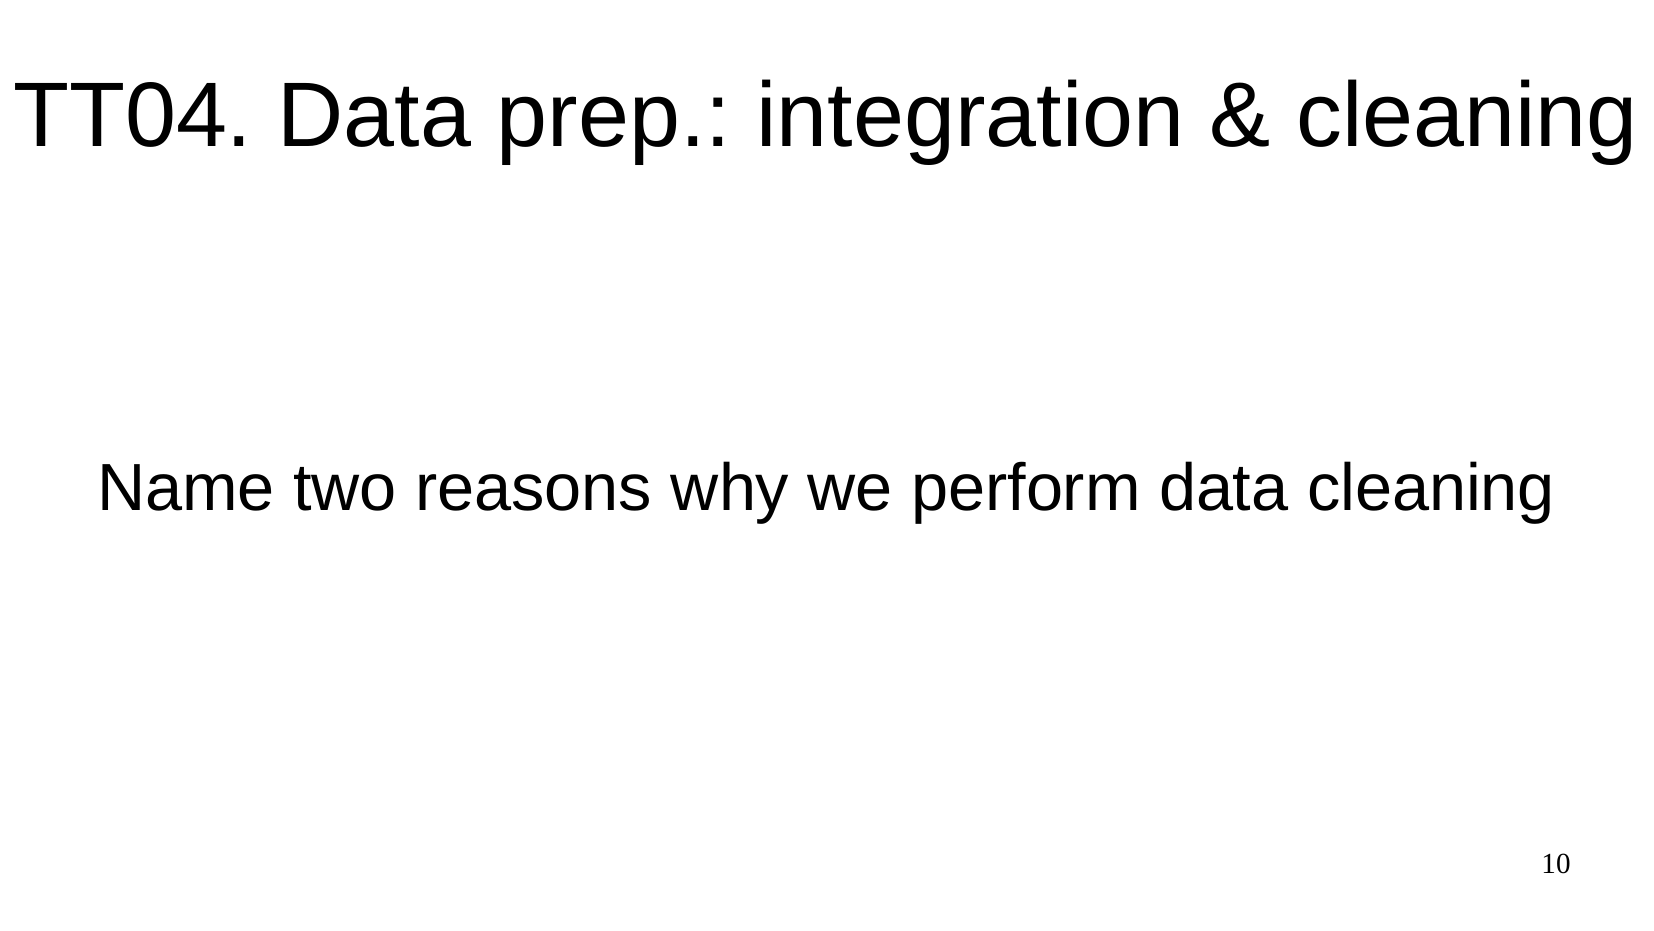

TT04. Data prep.: integration & cleaning
# Name two reasons why we perform data cleaning
10